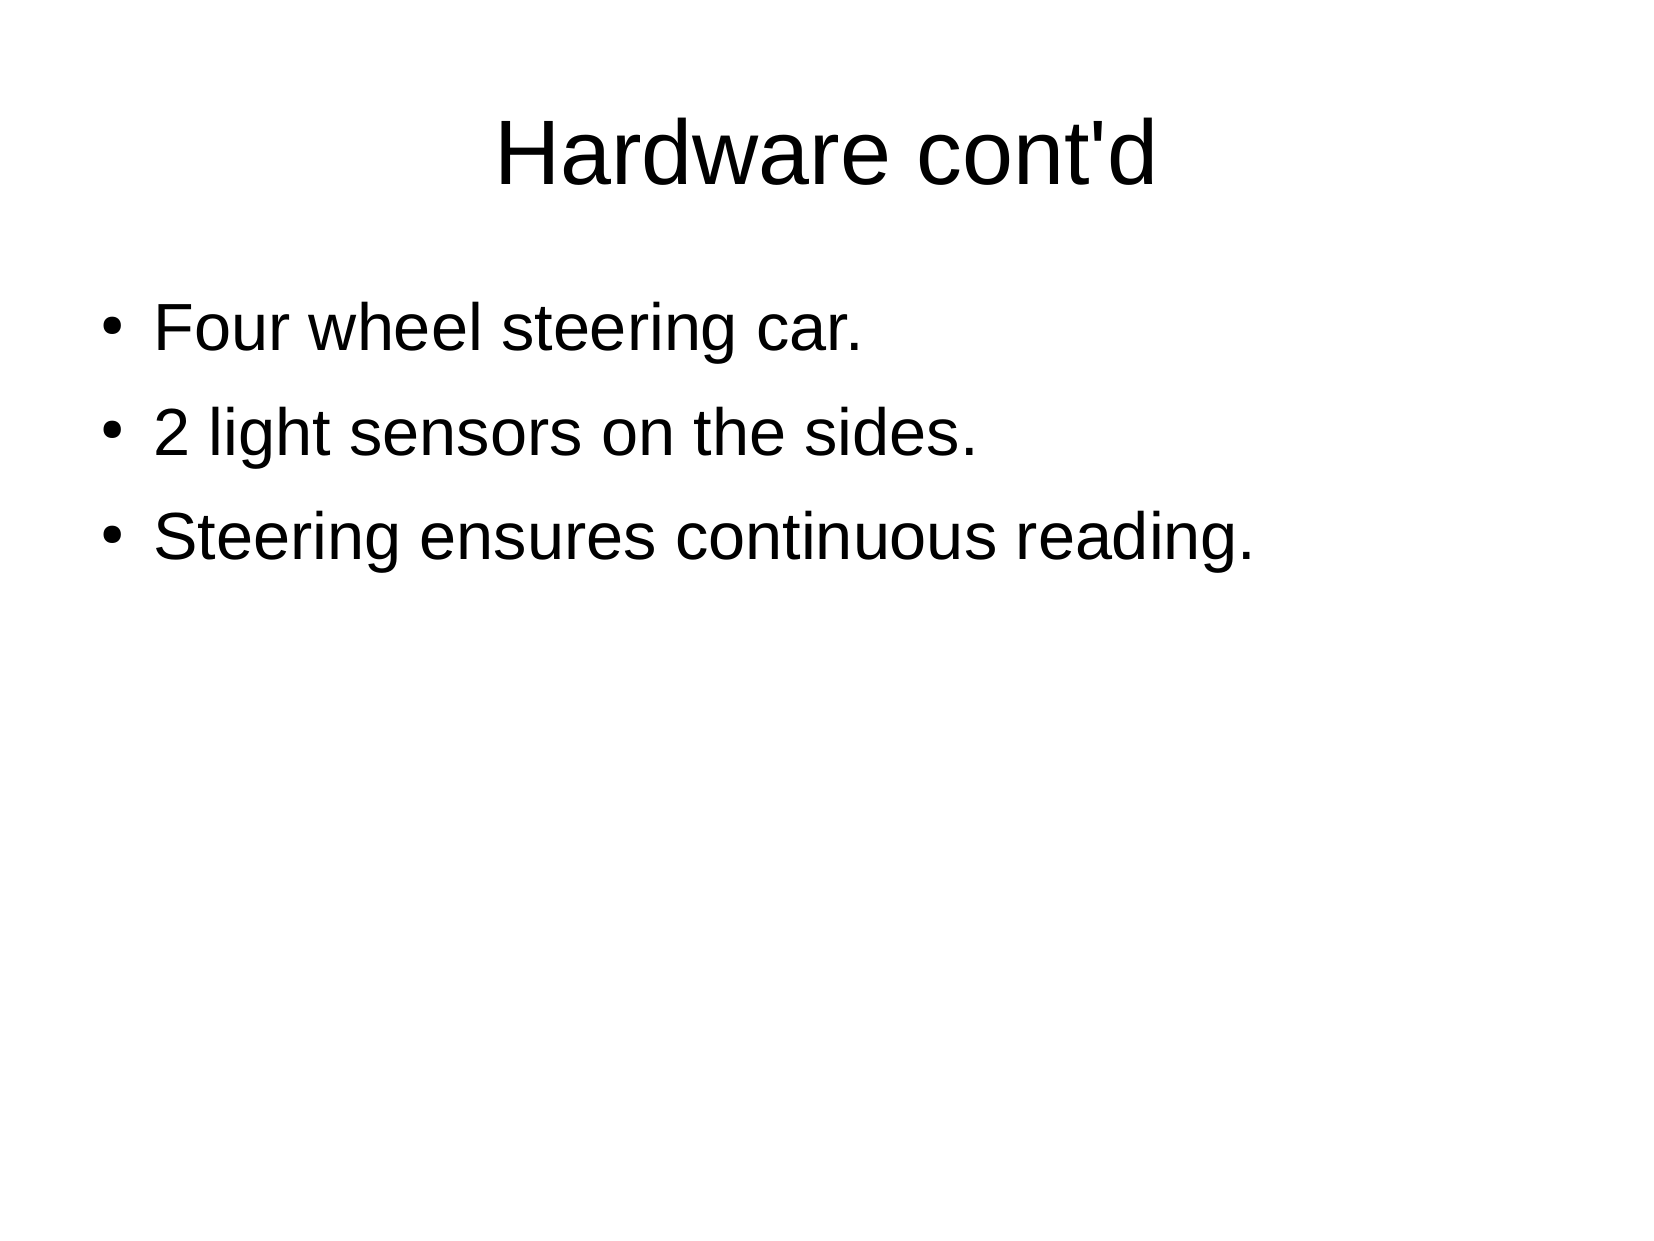

# Hardware cont'd
Four wheel steering car.
2 light sensors on the sides.
Steering ensures continuous reading.